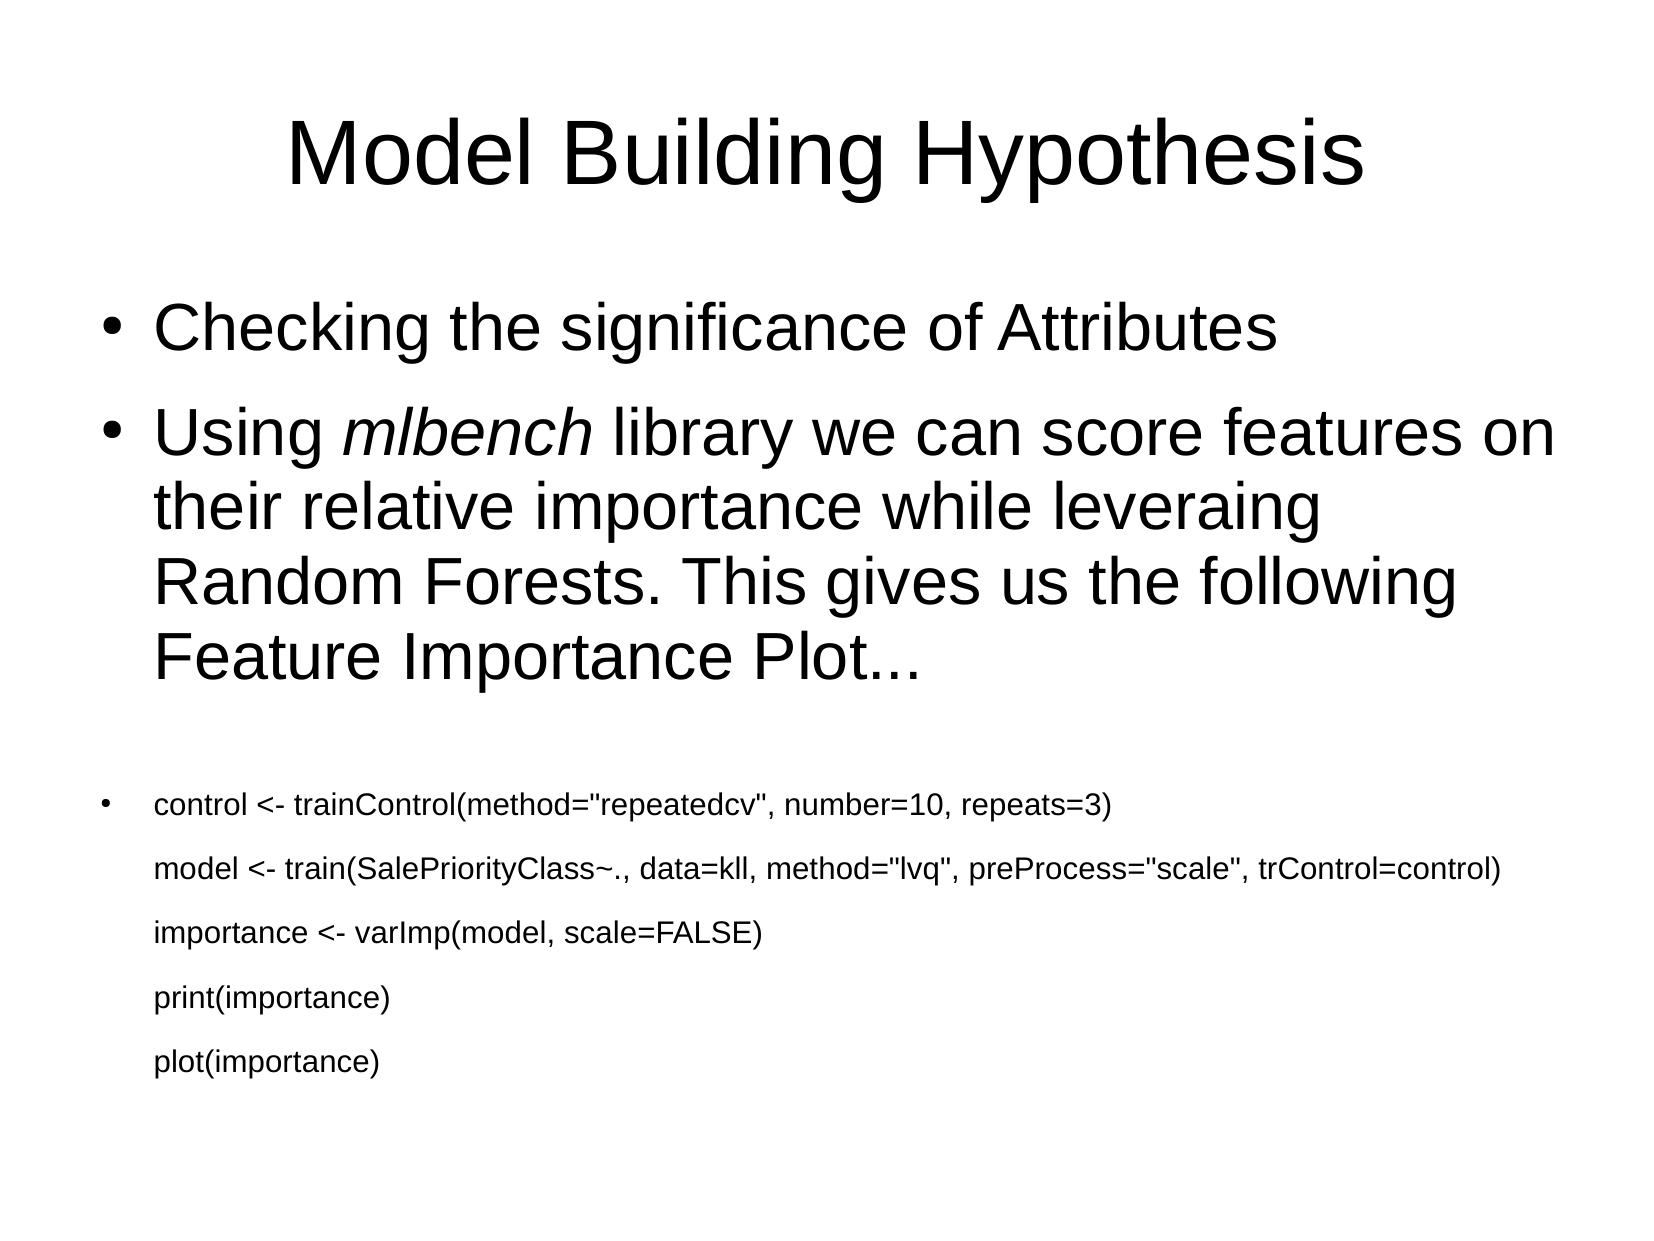

# Model Building Hypothesis
Checking the significance of Attributes
Using mlbench library we can score features on their relative importance while leveraing Random Forests. This gives us the following Feature Importance Plot...
control <- trainControl(method="repeatedcv", number=10, repeats=3)
model <- train(SalePriorityClass~., data=kll, method="lvq", preProcess="scale", trControl=control)
importance <- varImp(model, scale=FALSE)
print(importance)
plot(importance)